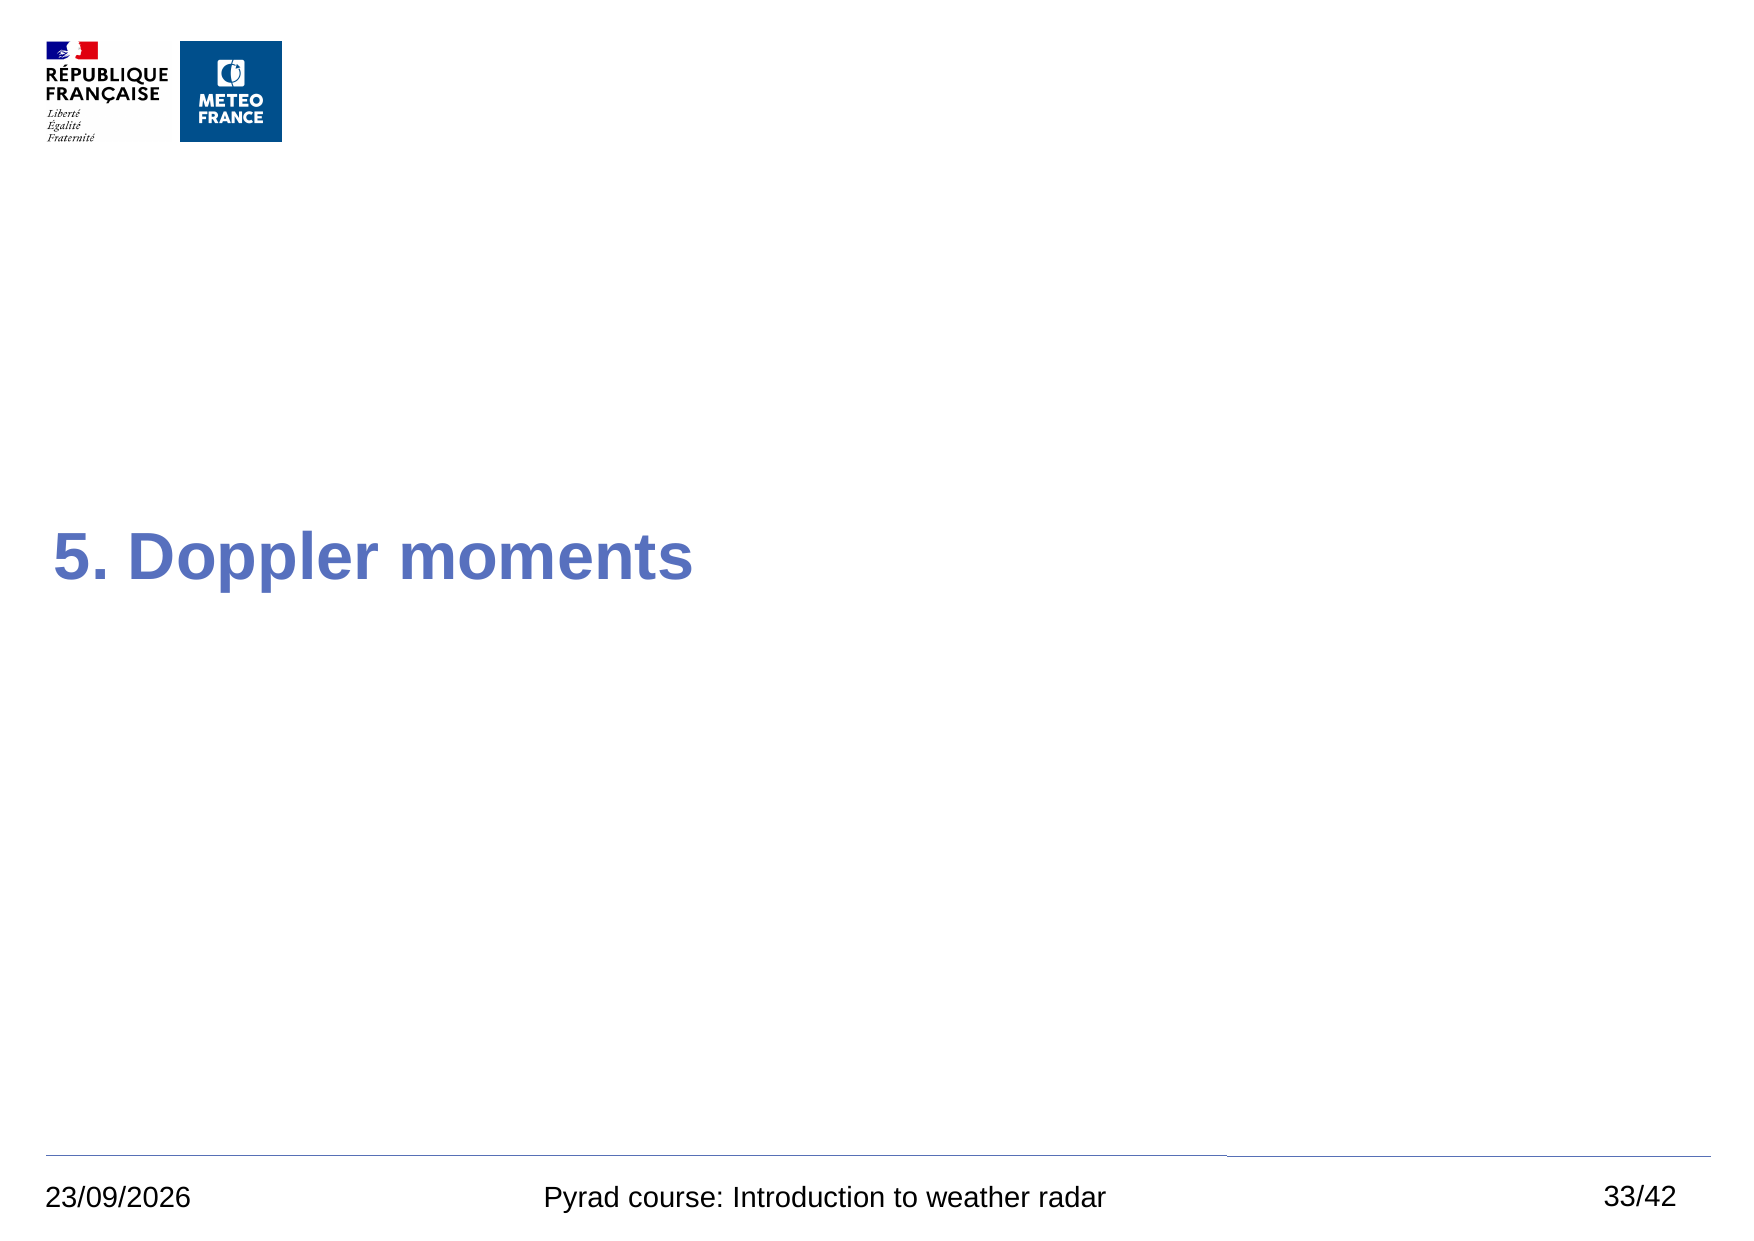

# 5. Doppler moments
33
Pyrad course: Introduction to weather radar